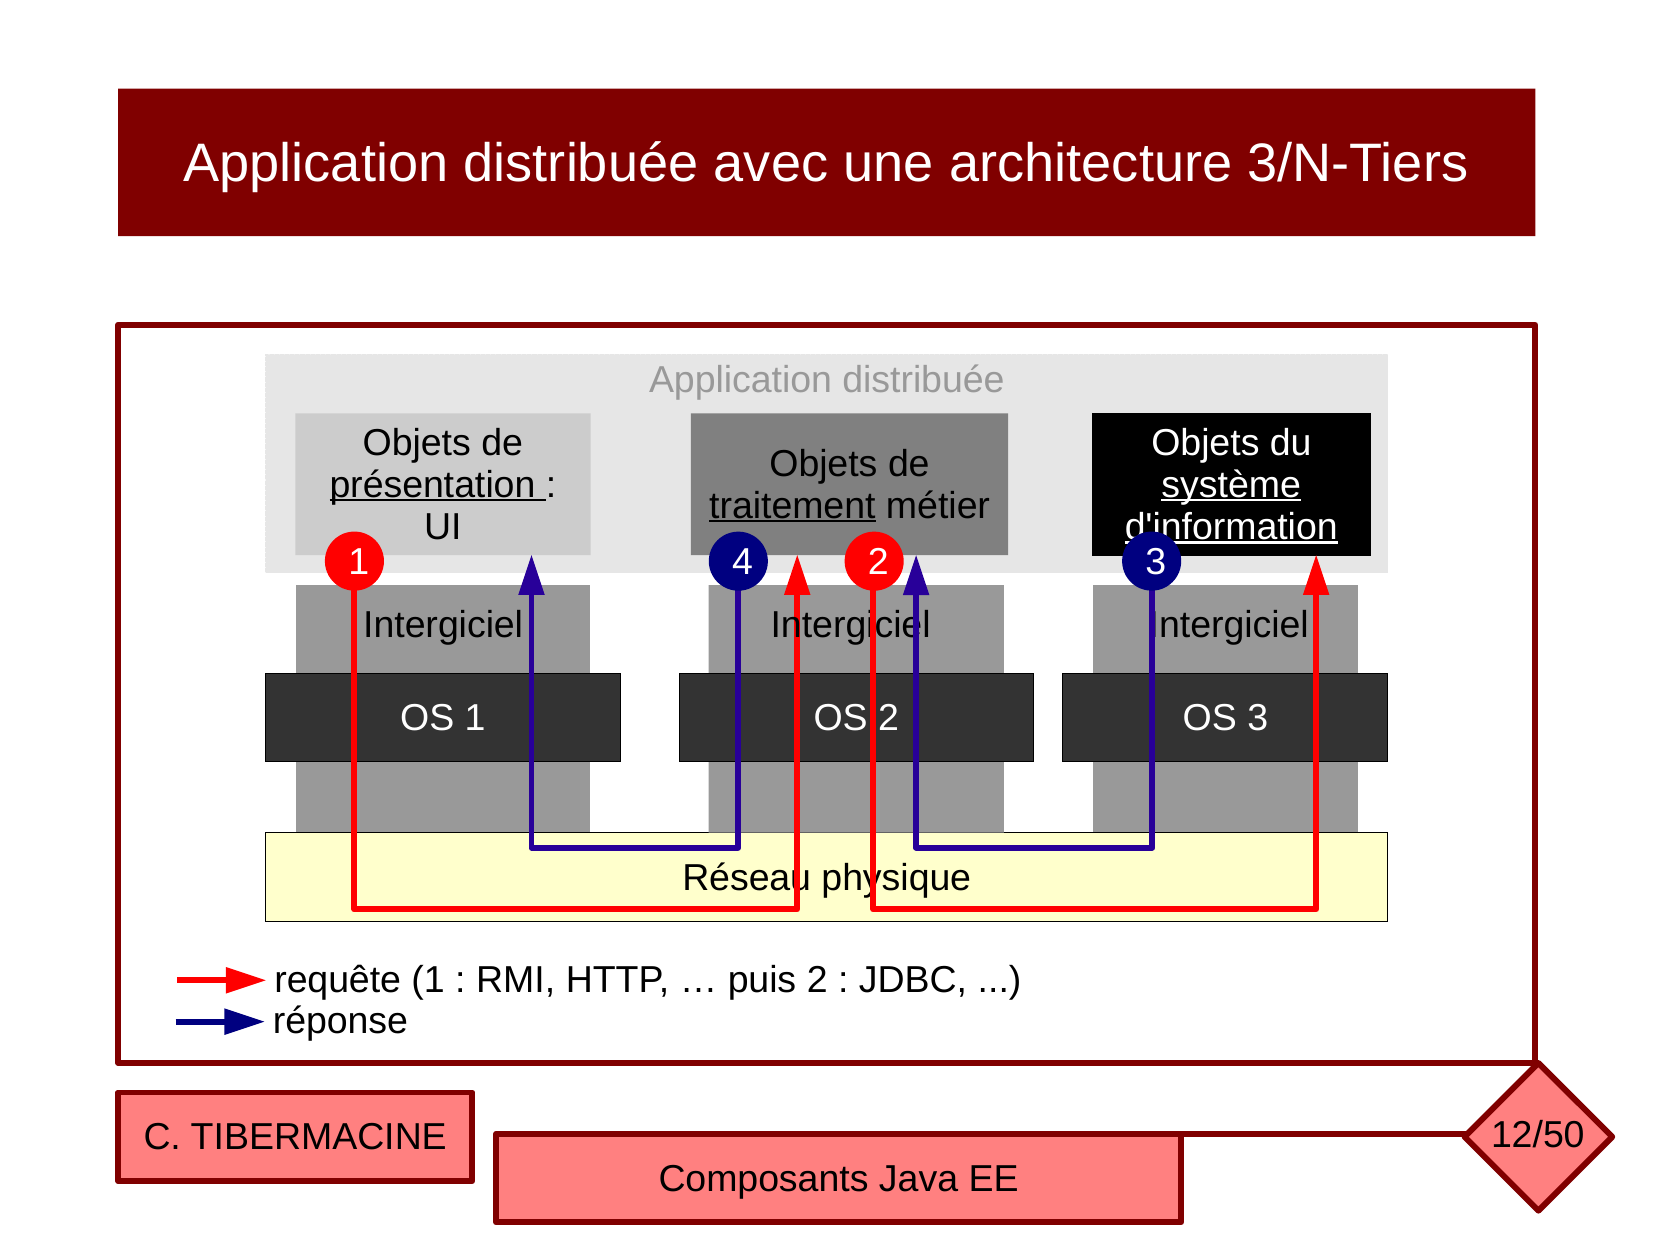

Application distribuée avec une architecture 3/N-Tiers
Application distribuée
Objets de présentation : UI
Objets de traitement métier
Objets du
système d'information
1
3
4
2
Intergiciel
Intergiciel
Intergiciel
OS 1
OS 2
OS 3
Réseau physique
requête (1 : RMI, HTTP, … puis 2 : JDBC, ...)
réponse
C. TIBERMACINE
Composants Java EE